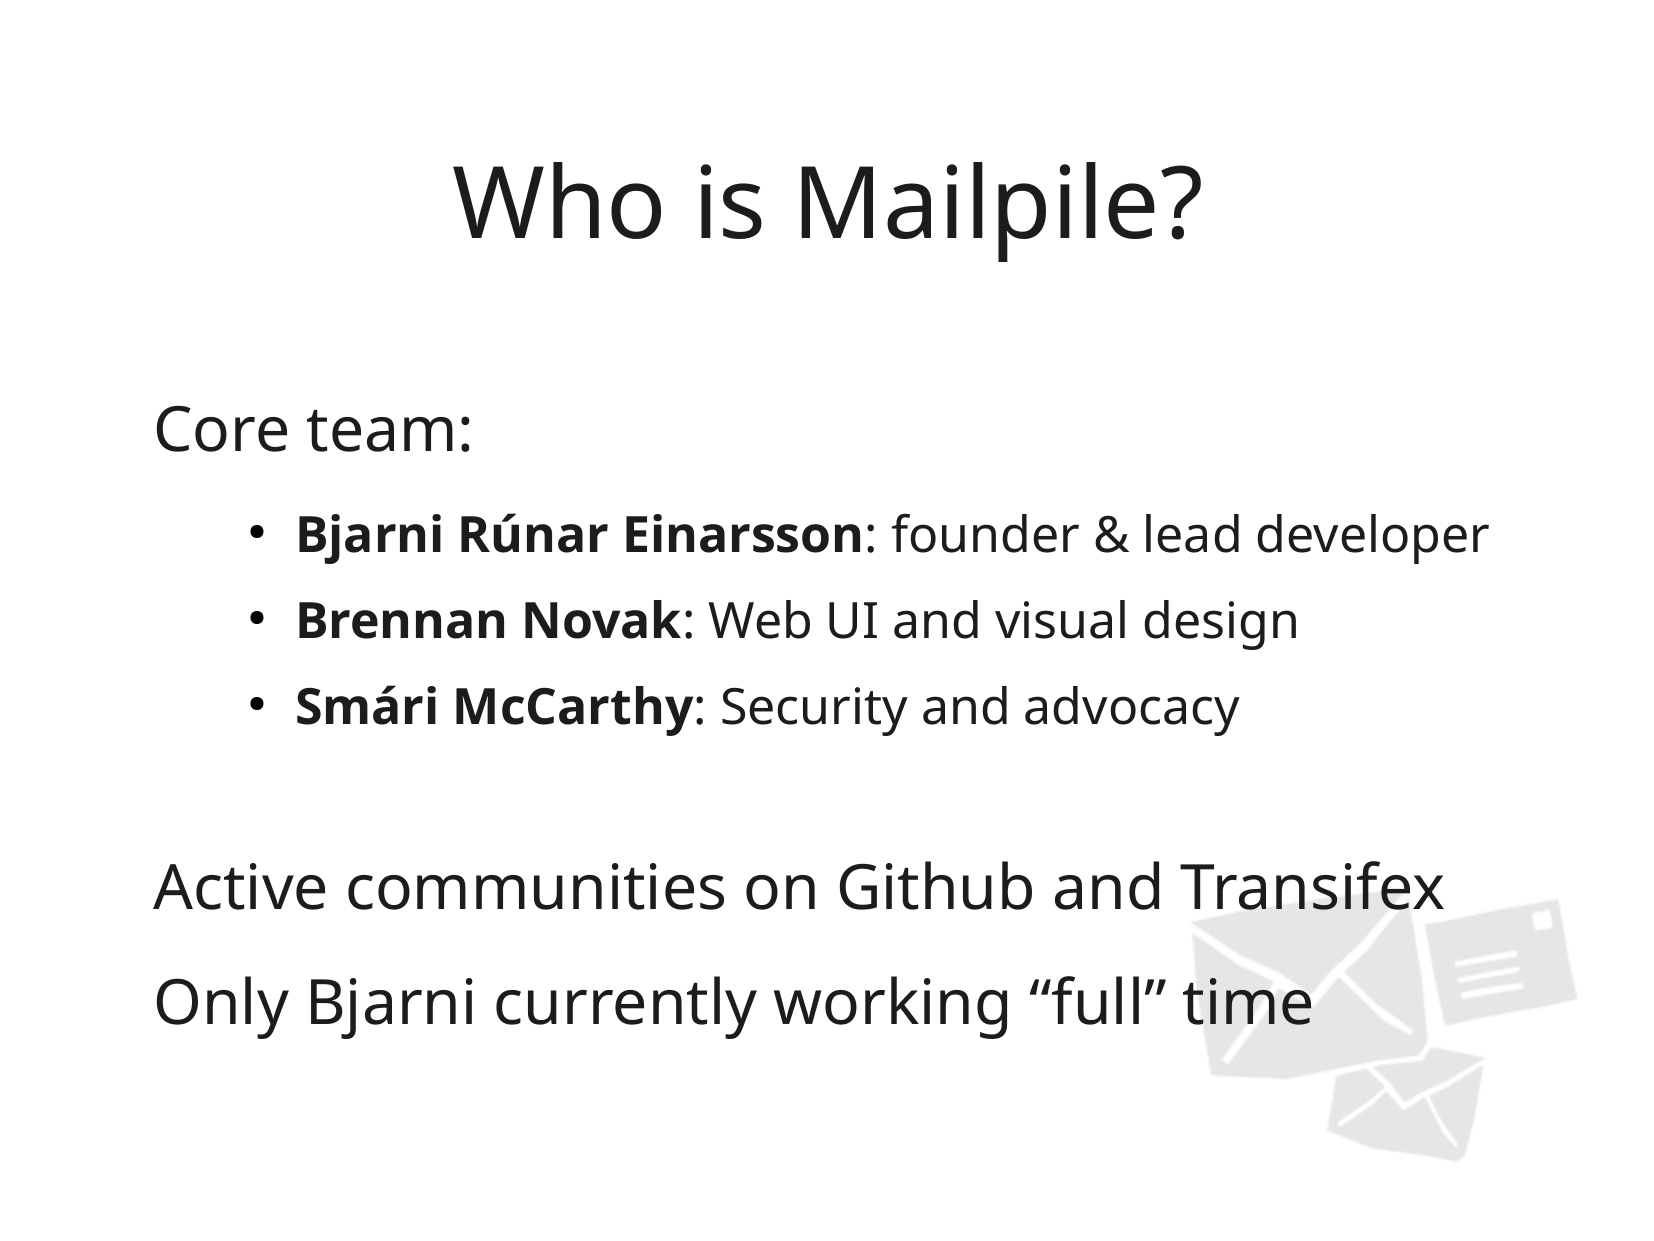

# Who is Mailpile?
Core team:
Bjarni Rúnar Einarsson: founder & lead developer
Brennan Novak: Web UI and visual design
Smári McCarthy: Security and advocacy
Active communities on Github and Transifex
Only Bjarni currently working “full” time